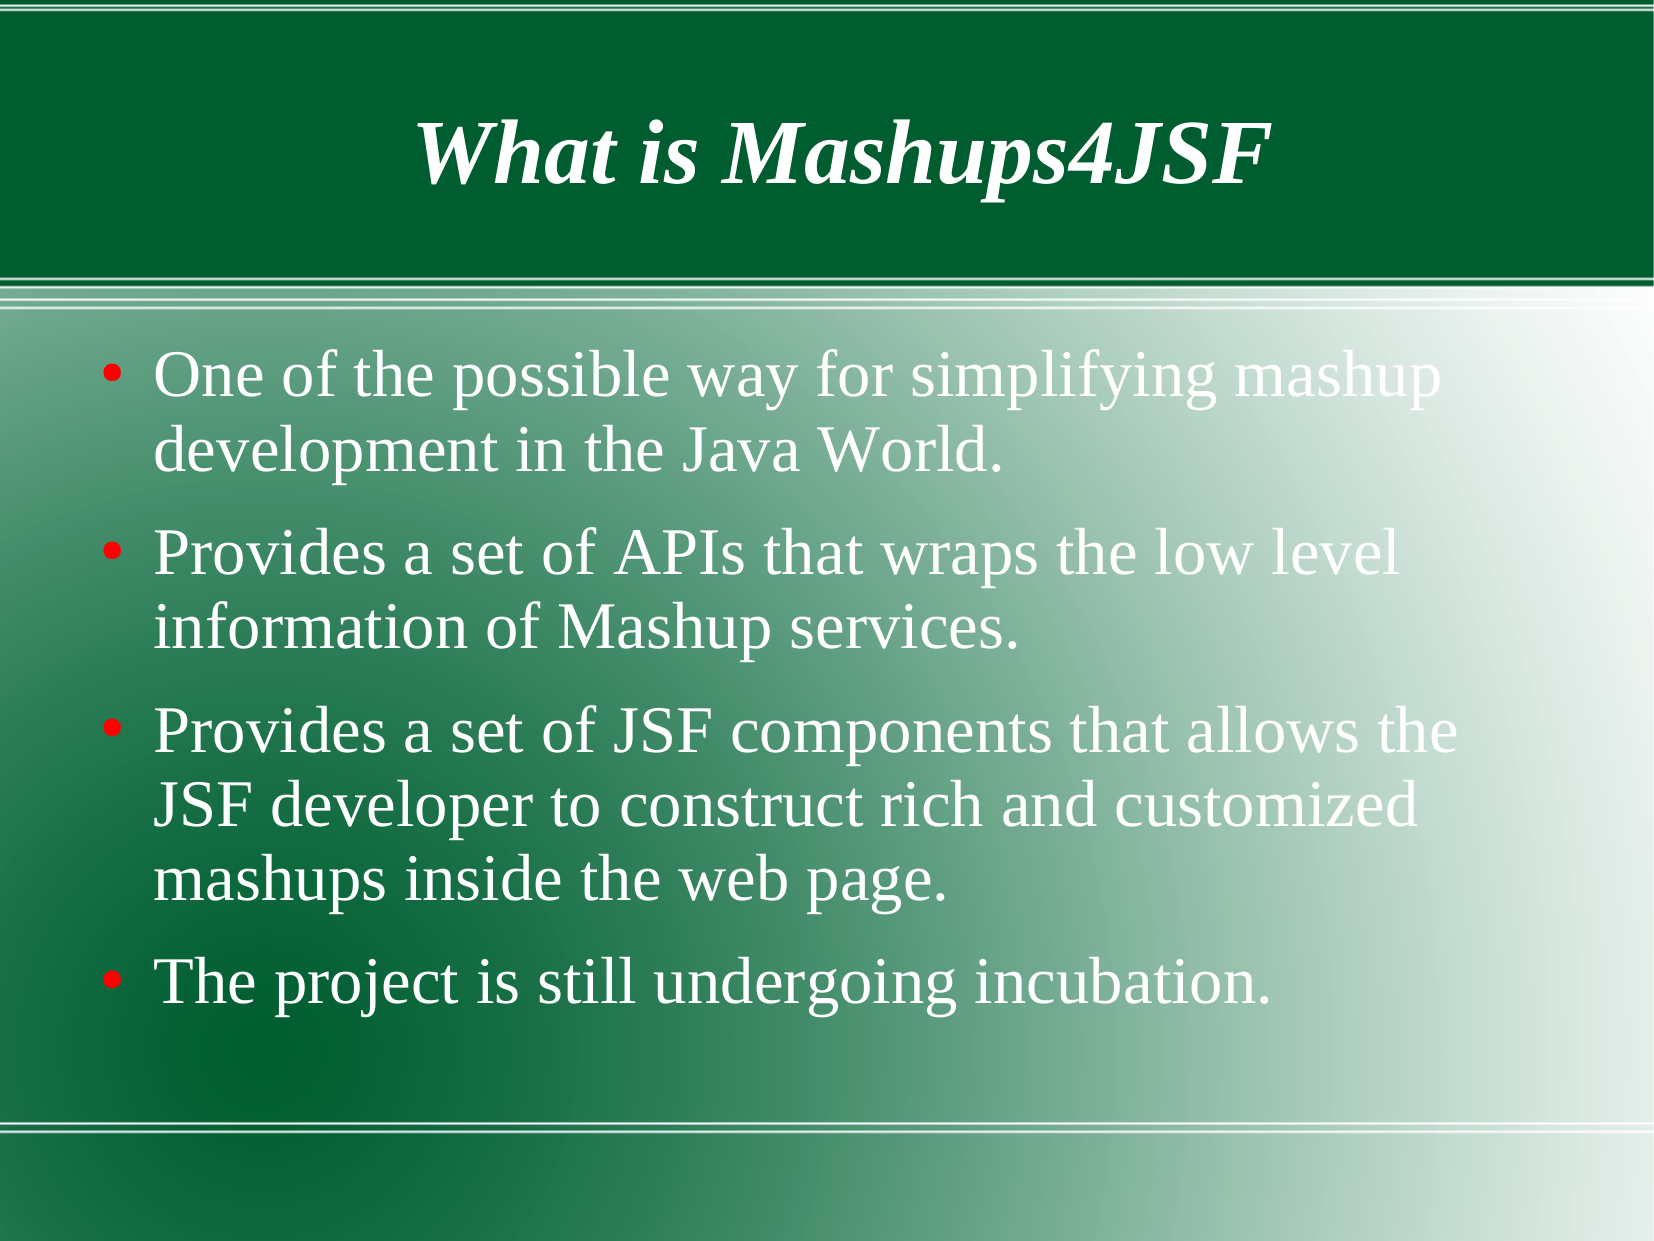

# What is Mashups4JSF
One of the possible way for simplifying mashup development in the Java World.
Provides a set of APIs that wraps the low level information of Mashup services.
Provides a set of JSF components that allows the JSF developer to construct rich and customized mashups inside the web page.
The project is still undergoing incubation.